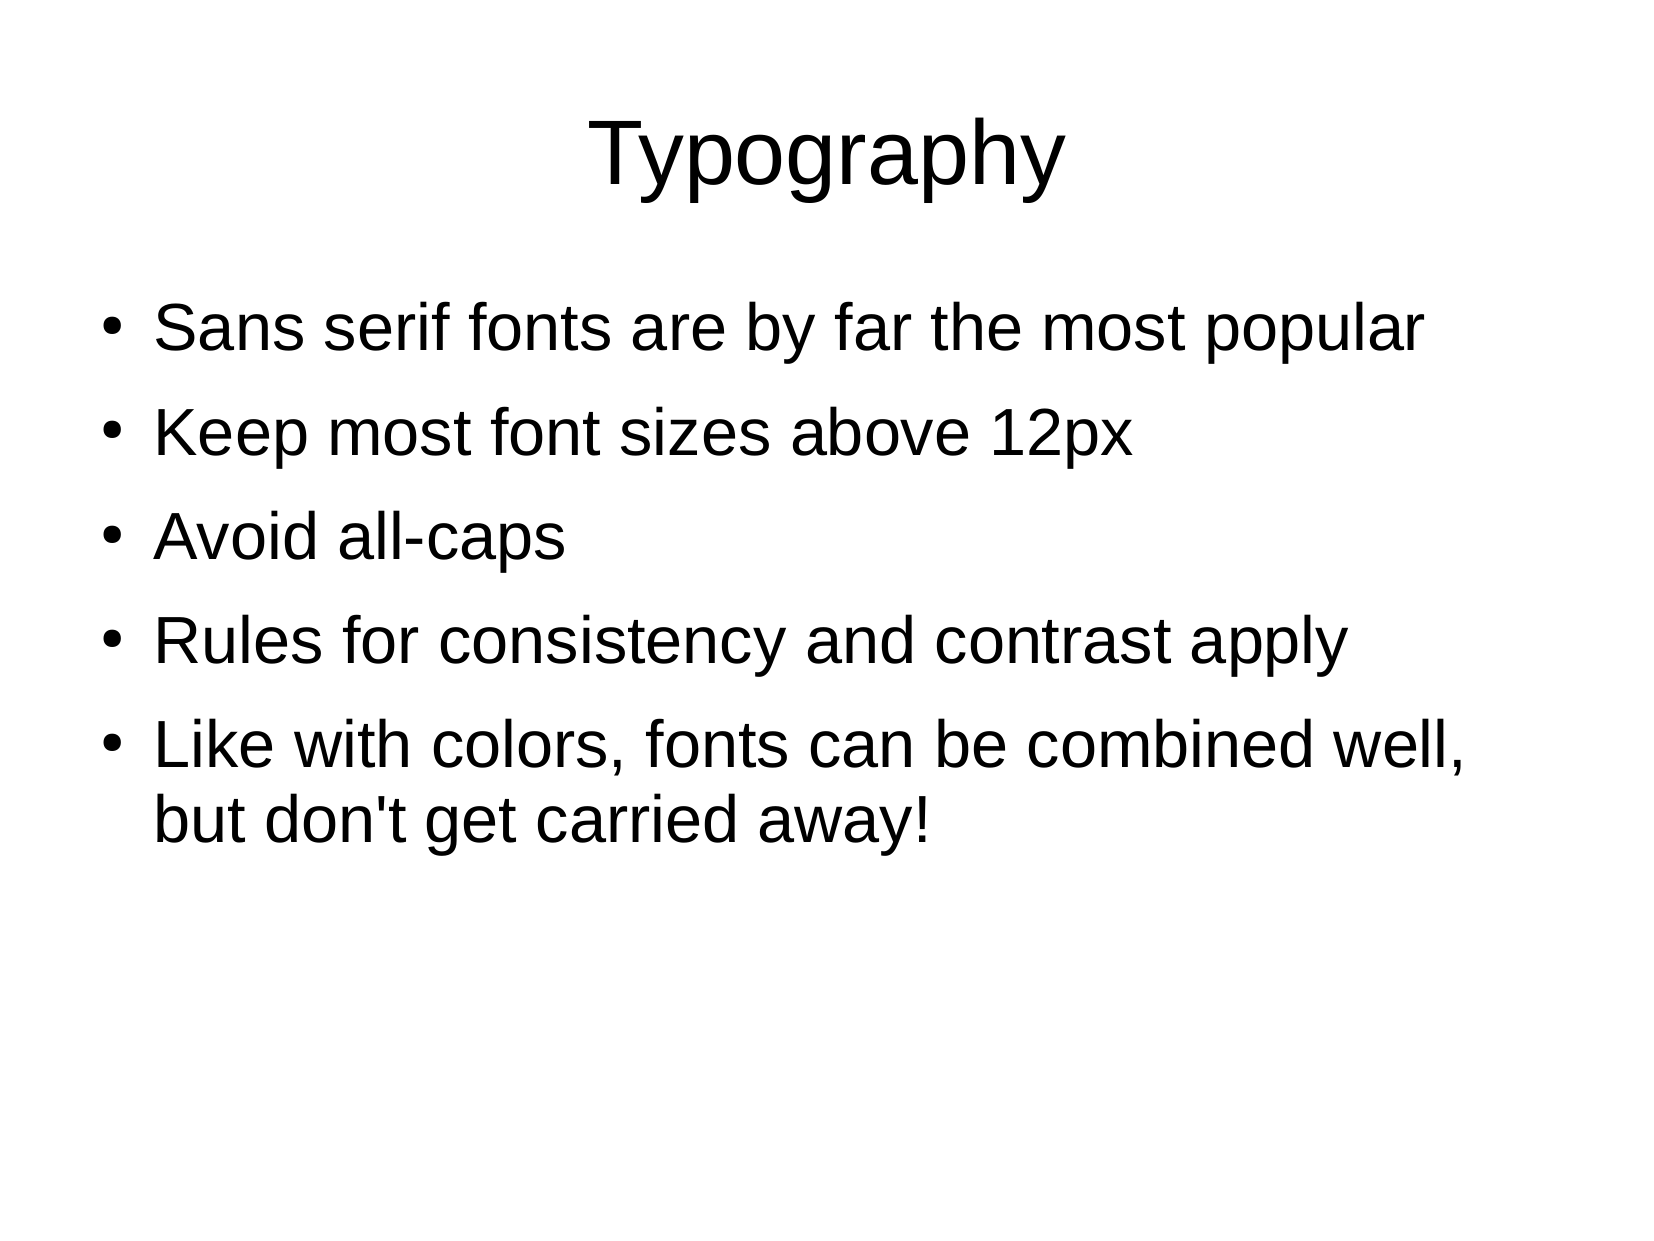

# Typography
Sans serif fonts are by far the most popular
Keep most font sizes above 12px
Avoid all-caps
Rules for consistency and contrast apply
Like with colors, fonts can be combined well, but don't get carried away!